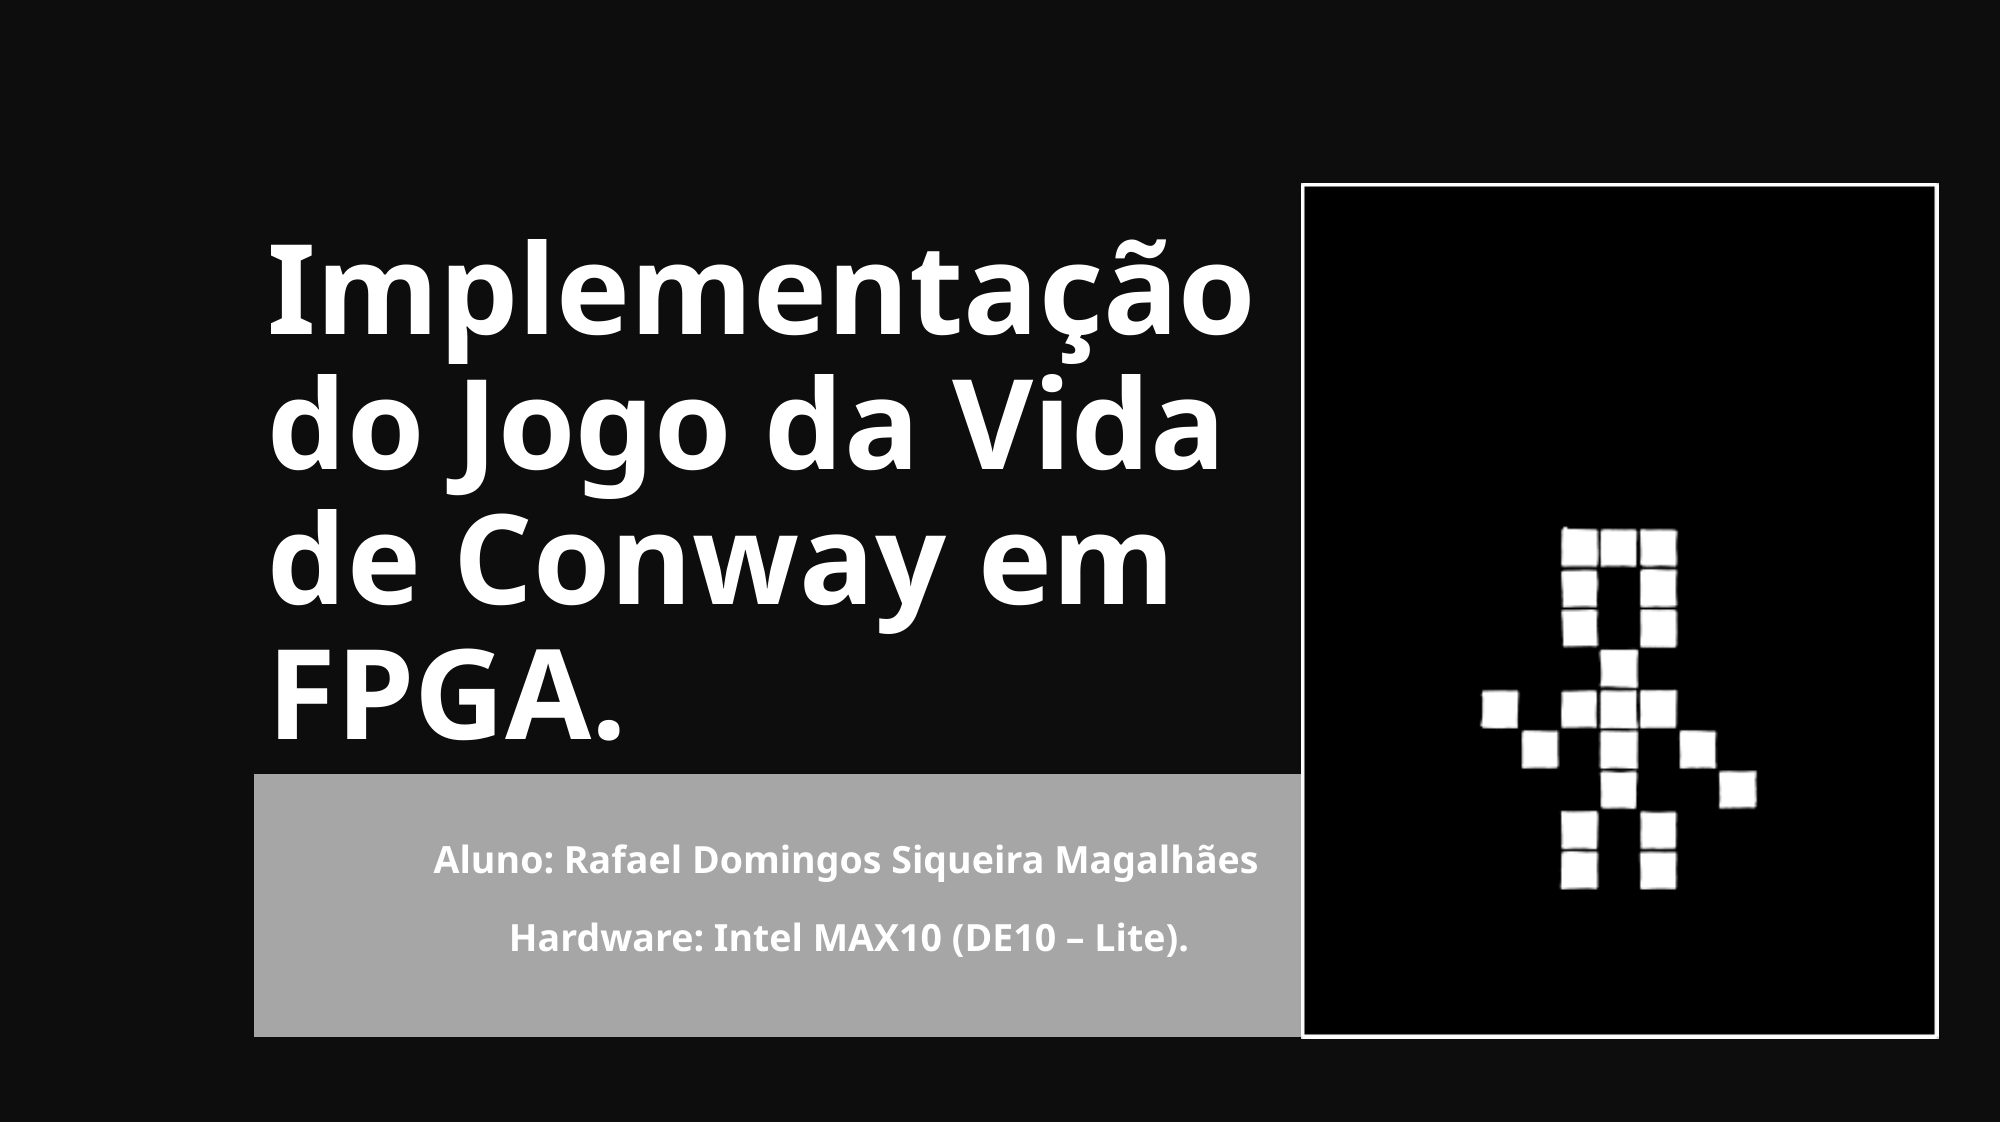

# Implementação do Jogo da Vida de Conway em FPGA.
Aluno: Rafael Domingos Siqueira Magalhães
Hardware: Intel MAX10 (DE10 – Lite).